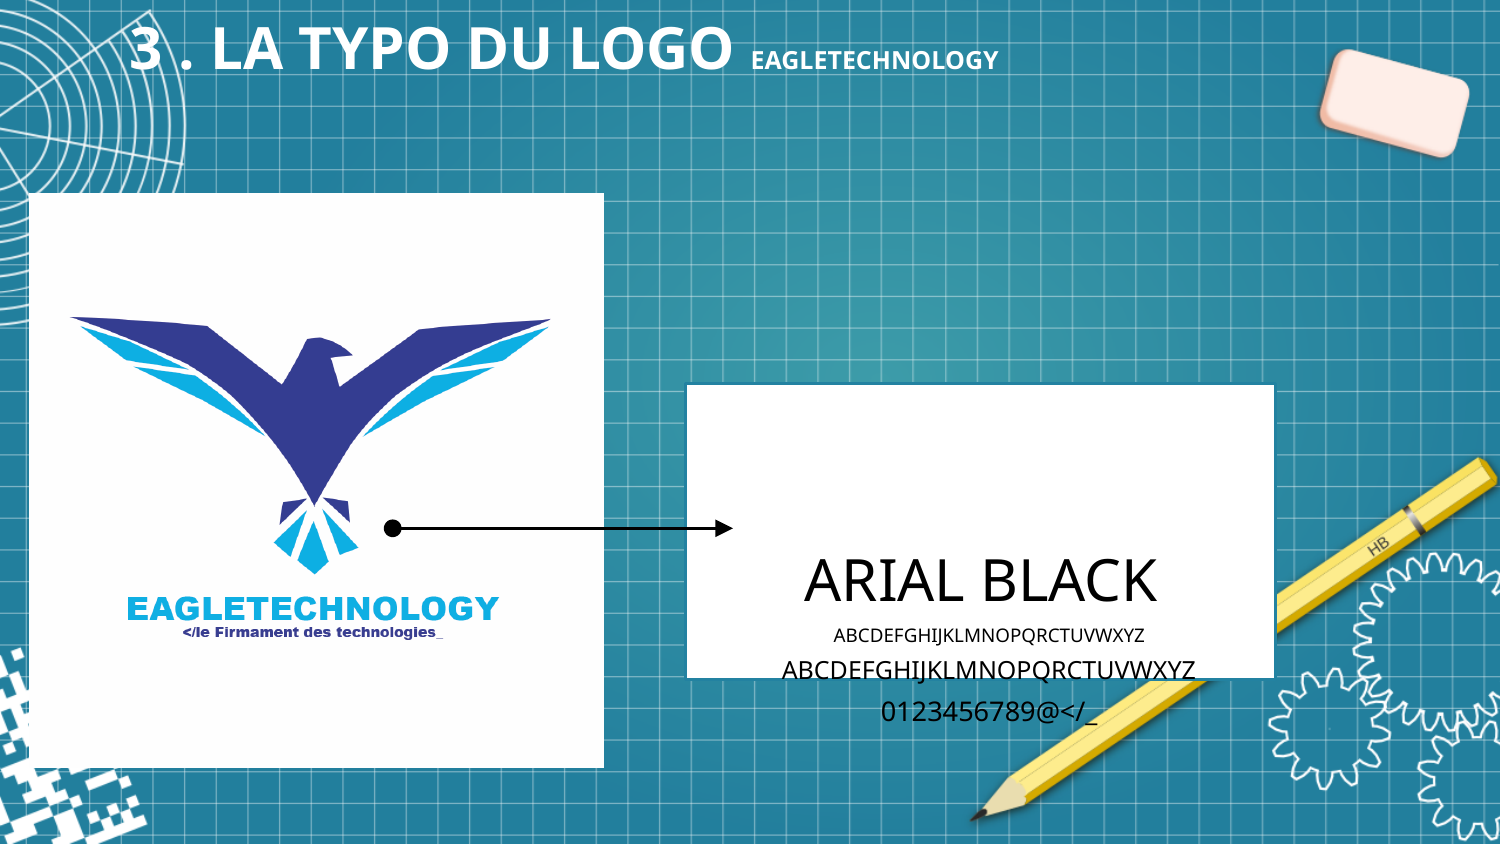

# 3 . LA TYPO DU LOGO EAGLETECHNOLOGY
ARIAL BLACK
ABCDEFGHIJKLMNOPQRCTUVWXYZ
ABCDEFGHIJKLMNOPQRCTUVWXYZ
0123456789@</_